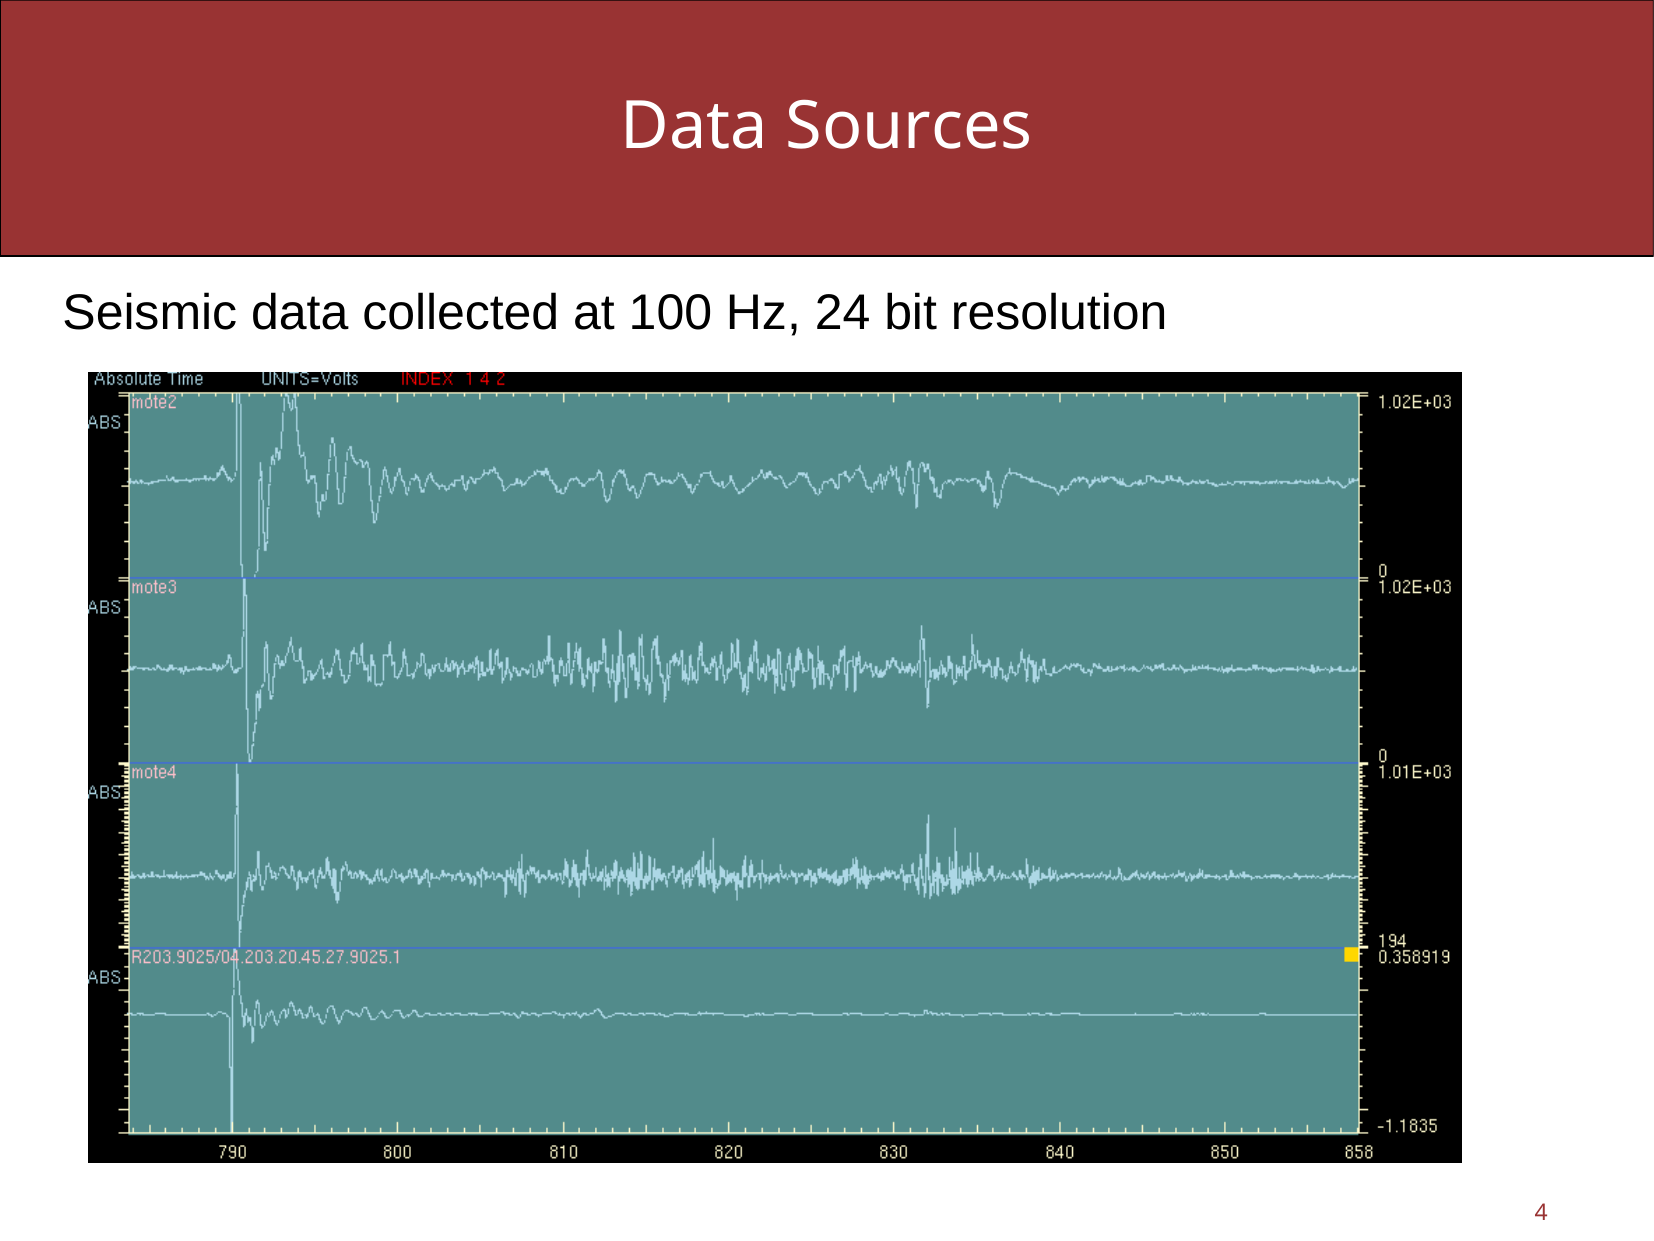

# Data Sources
Seismic data collected at 100 Hz, 24 bit resolution